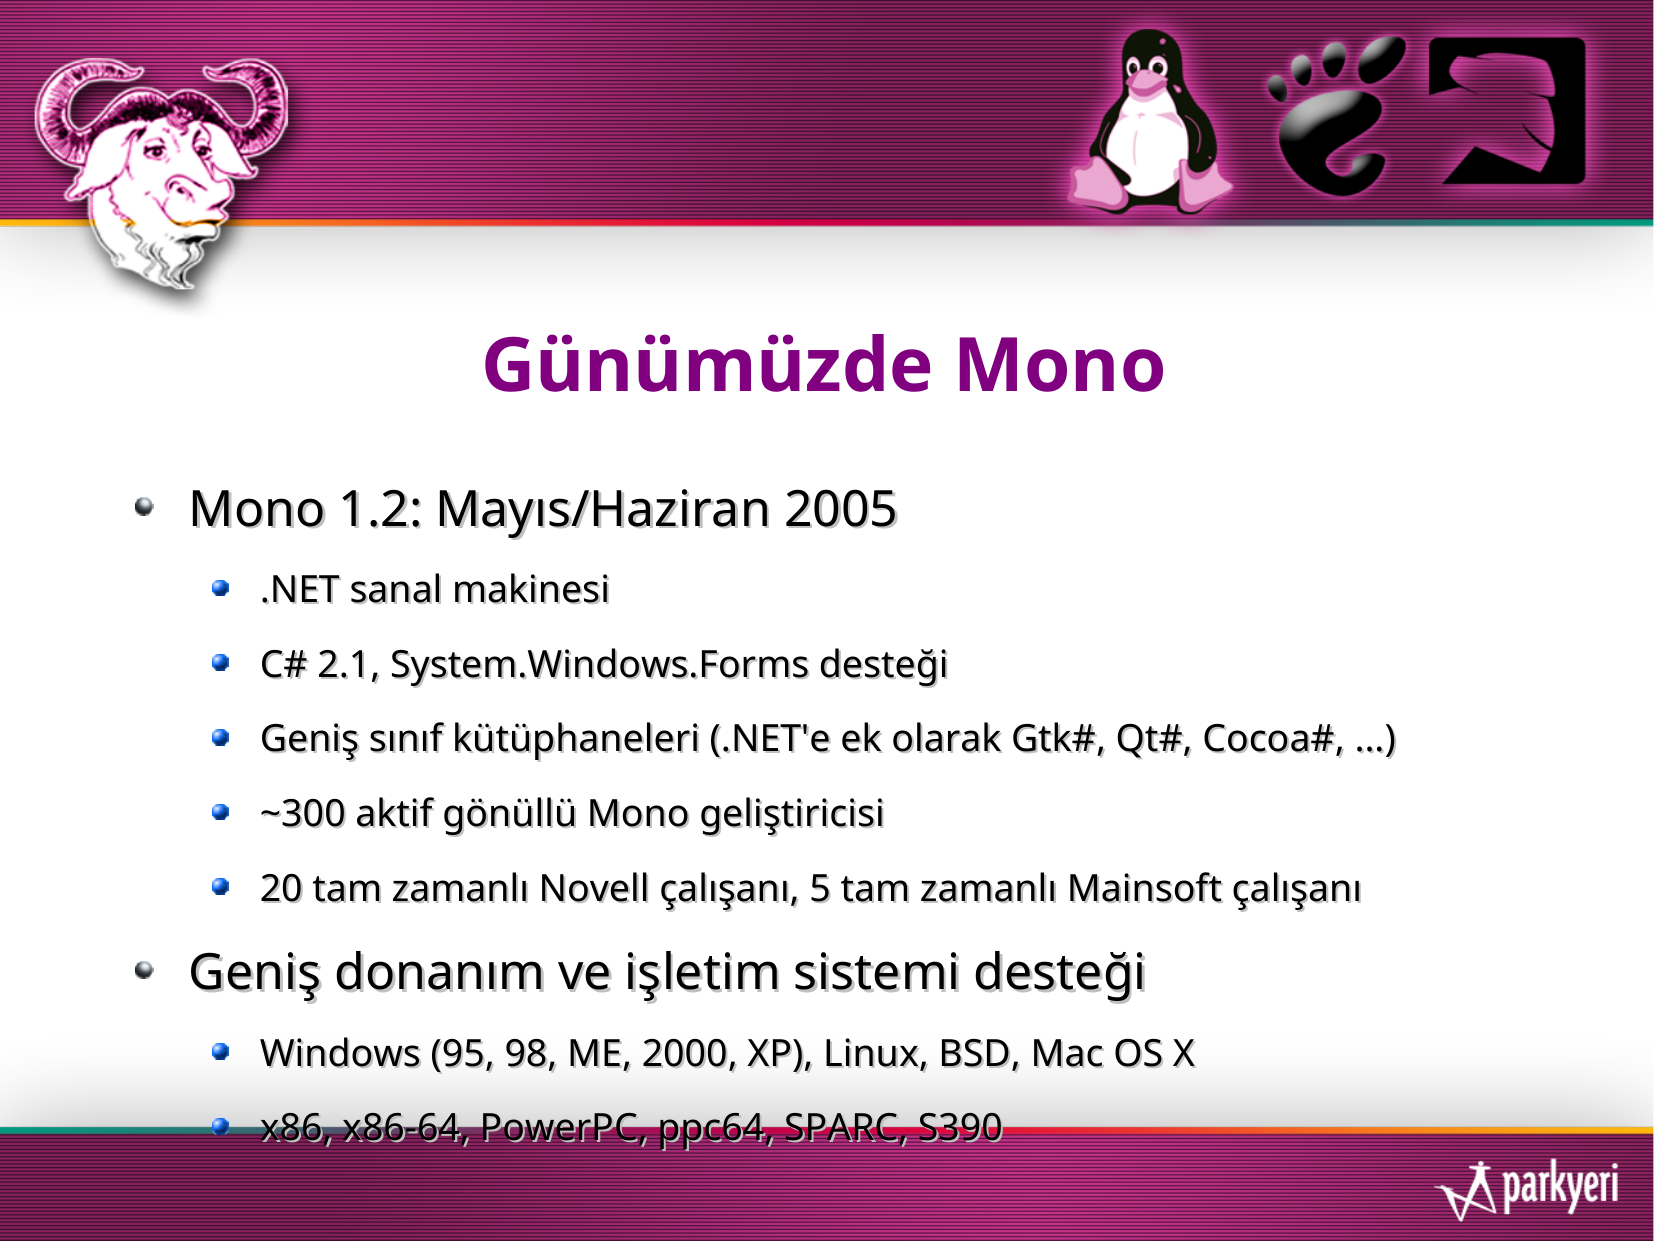

# Günümüzde Mono
Mono 1.2: Mayıs/Haziran 2005
.NET sanal makinesi
C# 2.1, System.Windows.Forms desteği
Geniş sınıf kütüphaneleri (.NET'e ek olarak Gtk#, Qt#, Cocoa#, ...)
~300 aktif gönüllü Mono geliştiricisi
20 tam zamanlı Novell çalışanı, 5 tam zamanlı Mainsoft çalışanı
Geniş donanım ve işletim sistemi desteği
Windows (95, 98, ME, 2000, XP), Linux, BSD, Mac OS X
x86, x86-64, PowerPC, ppc64, SPARC, S390